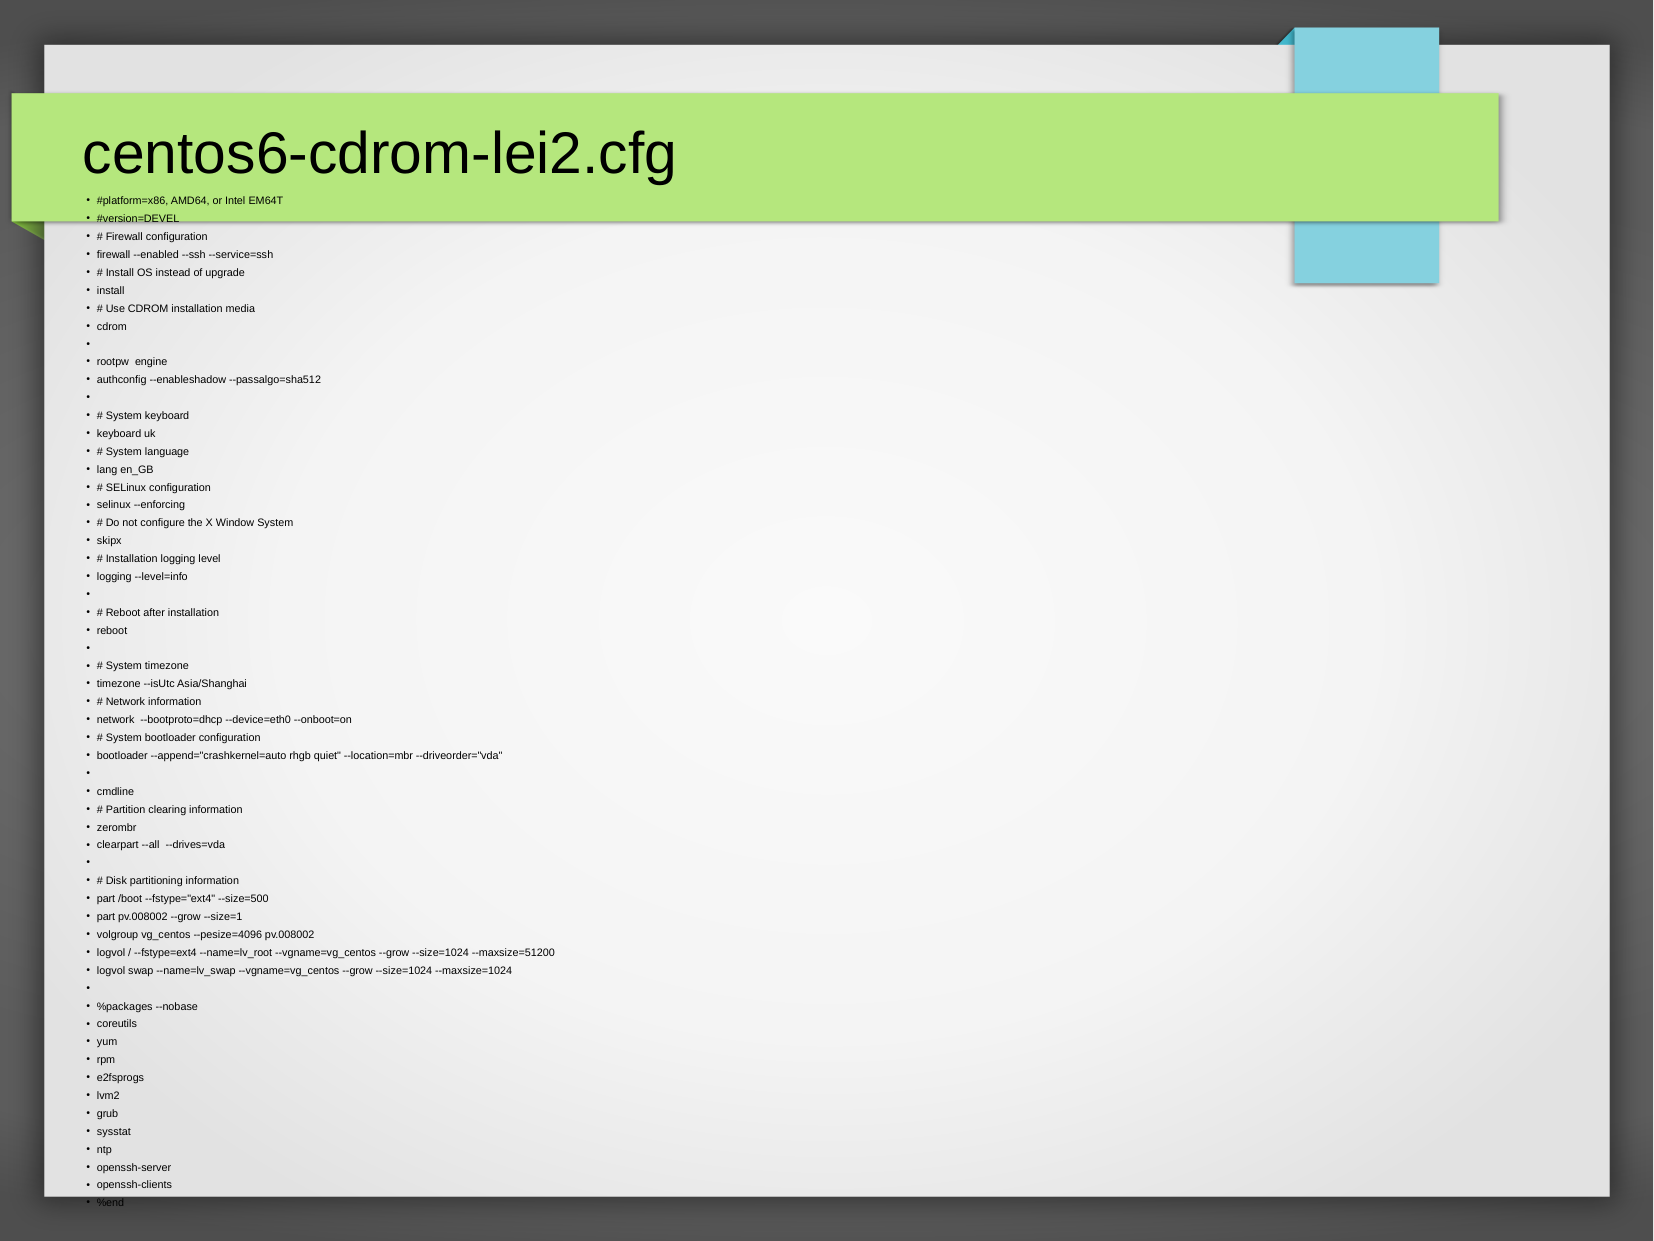

# centos6-cdrom-lei2.cfg
#platform=x86, AMD64, or Intel EM64T
#version=DEVEL
# Firewall configuration
firewall --enabled --ssh --service=ssh
# Install OS instead of upgrade
install
# Use CDROM installation media
cdrom
rootpw engine
authconfig --enableshadow --passalgo=sha512
# System keyboard
keyboard uk
# System language
lang en_GB
# SELinux configuration
selinux --enforcing
# Do not configure the X Window System
skipx
# Installation logging level
logging --level=info
# Reboot after installation
reboot
# System timezone
timezone --isUtc Asia/Shanghai
# Network information
network --bootproto=dhcp --device=eth0 --onboot=on
# System bootloader configuration
bootloader --append="crashkernel=auto rhgb quiet" --location=mbr --driveorder="vda"
cmdline
# Partition clearing information
zerombr
clearpart --all --drives=vda
# Disk partitioning information
part /boot --fstype="ext4" --size=500
part pv.008002 --grow --size=1
volgroup vg_centos --pesize=4096 pv.008002
logvol / --fstype=ext4 --name=lv_root --vgname=vg_centos --grow --size=1024 --maxsize=51200
logvol swap --name=lv_swap --vgname=vg_centos --grow --size=1024 --maxsize=1024
%packages --nobase
coreutils
yum
rpm
e2fsprogs
lvm2
grub
sysstat
ntp
openssh-server
openssh-clients
%end